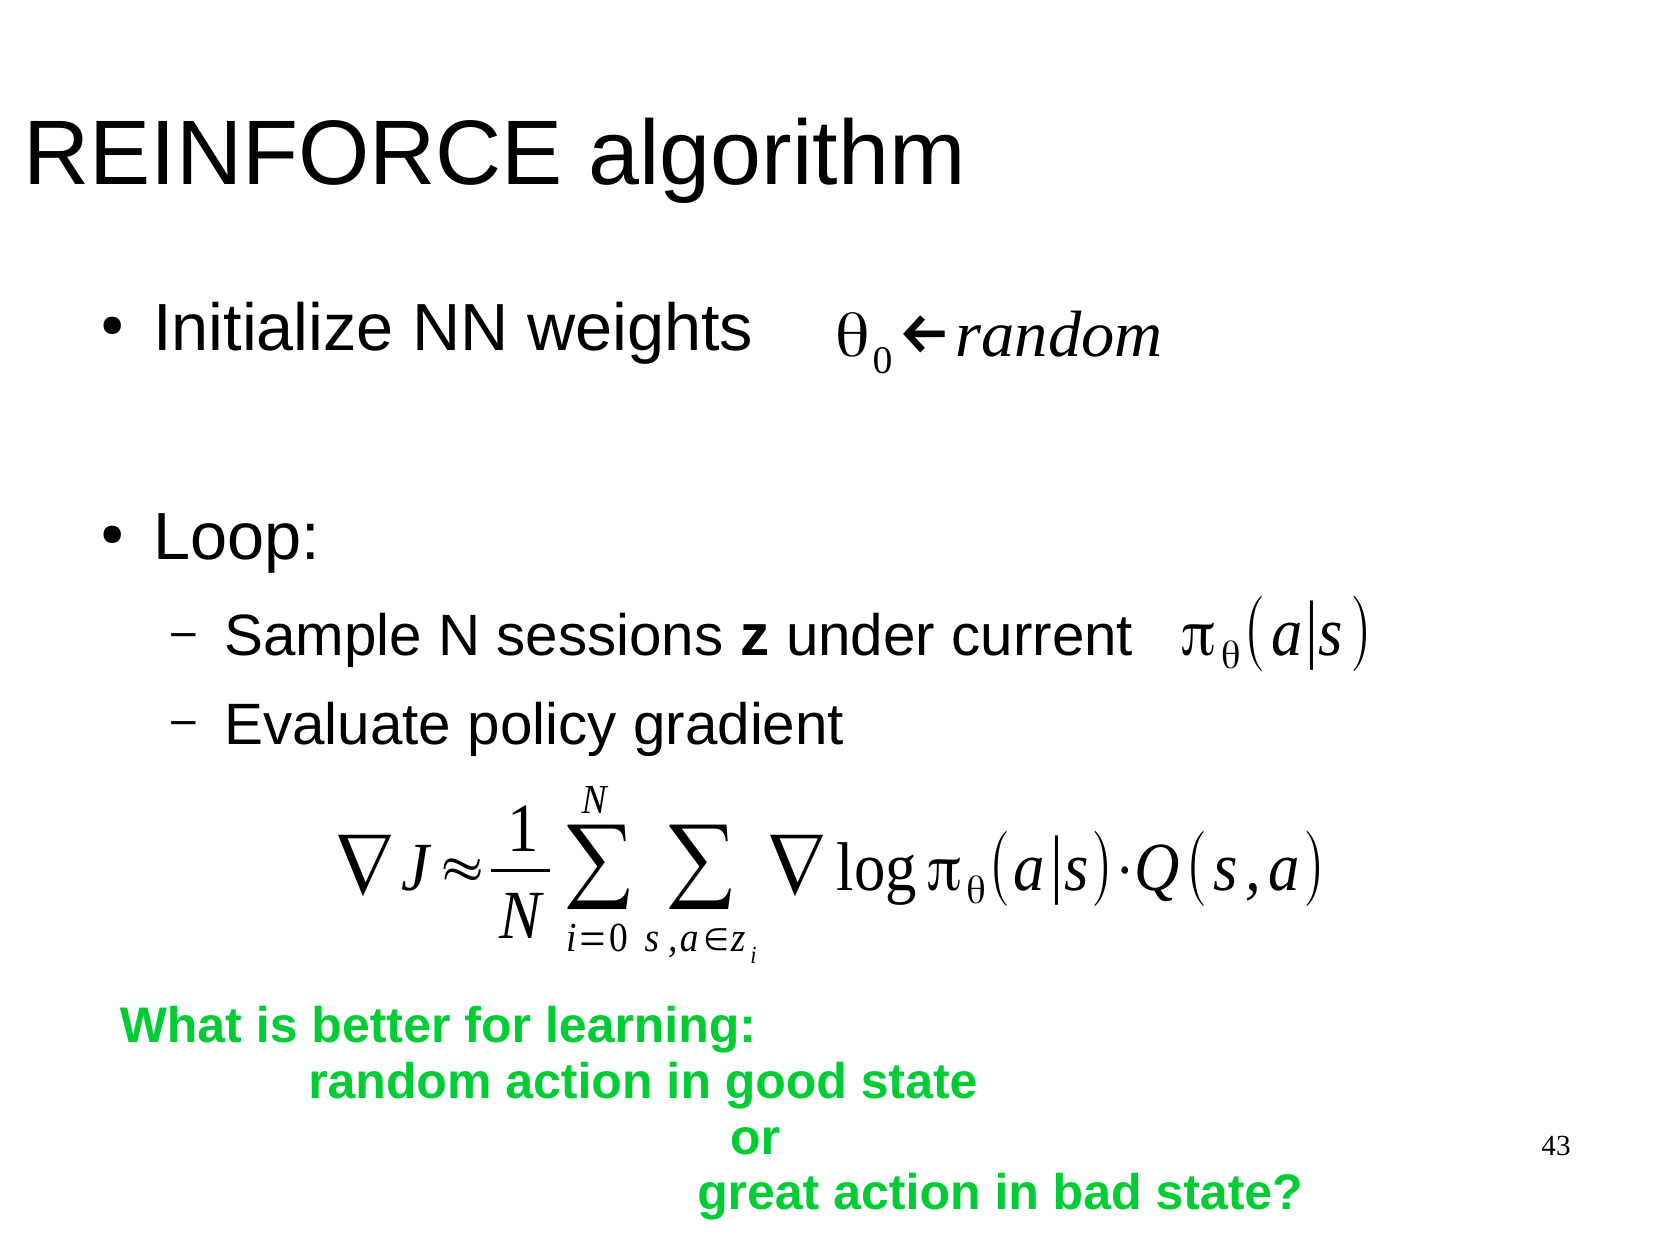

# REINFORCE algorithm
Initialize NN weights
Loop:
Sample N sessions z under current
Evaluate policy gradient
What is better for learning:
random action in good state
or
 great action in bad state?
43